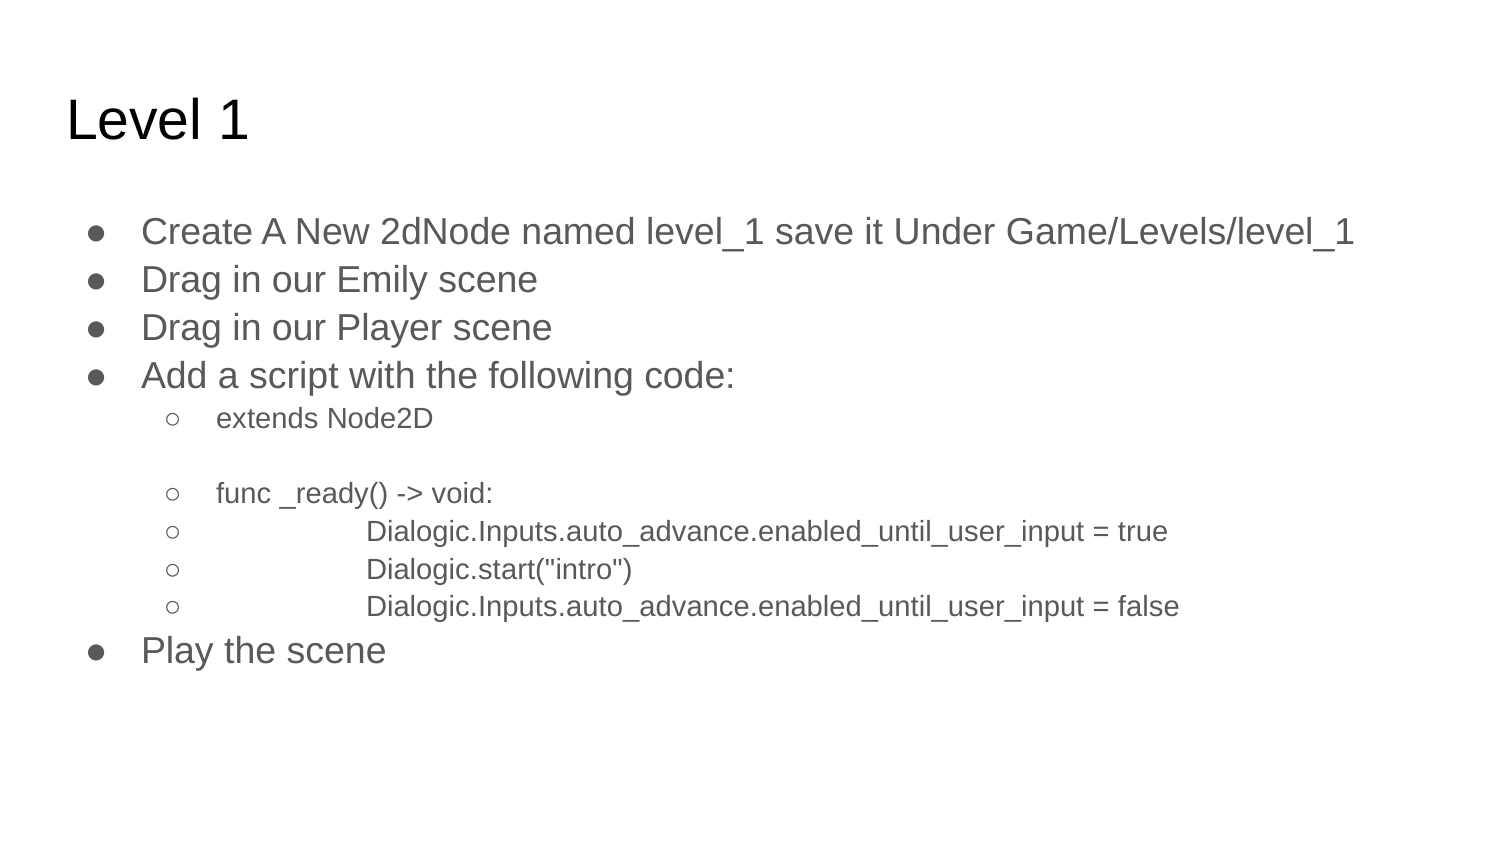

# Level 1
Create A New 2dNode named level_1 save it Under Game/Levels/level_1
Drag in our Emily scene
Drag in our Player scene
Add a script with the following code:
extends Node2D
func _ready() -> void:
	Dialogic.Inputs.auto_advance.enabled_until_user_input = true
	Dialogic.start("intro")
	Dialogic.Inputs.auto_advance.enabled_until_user_input = false
Play the scene